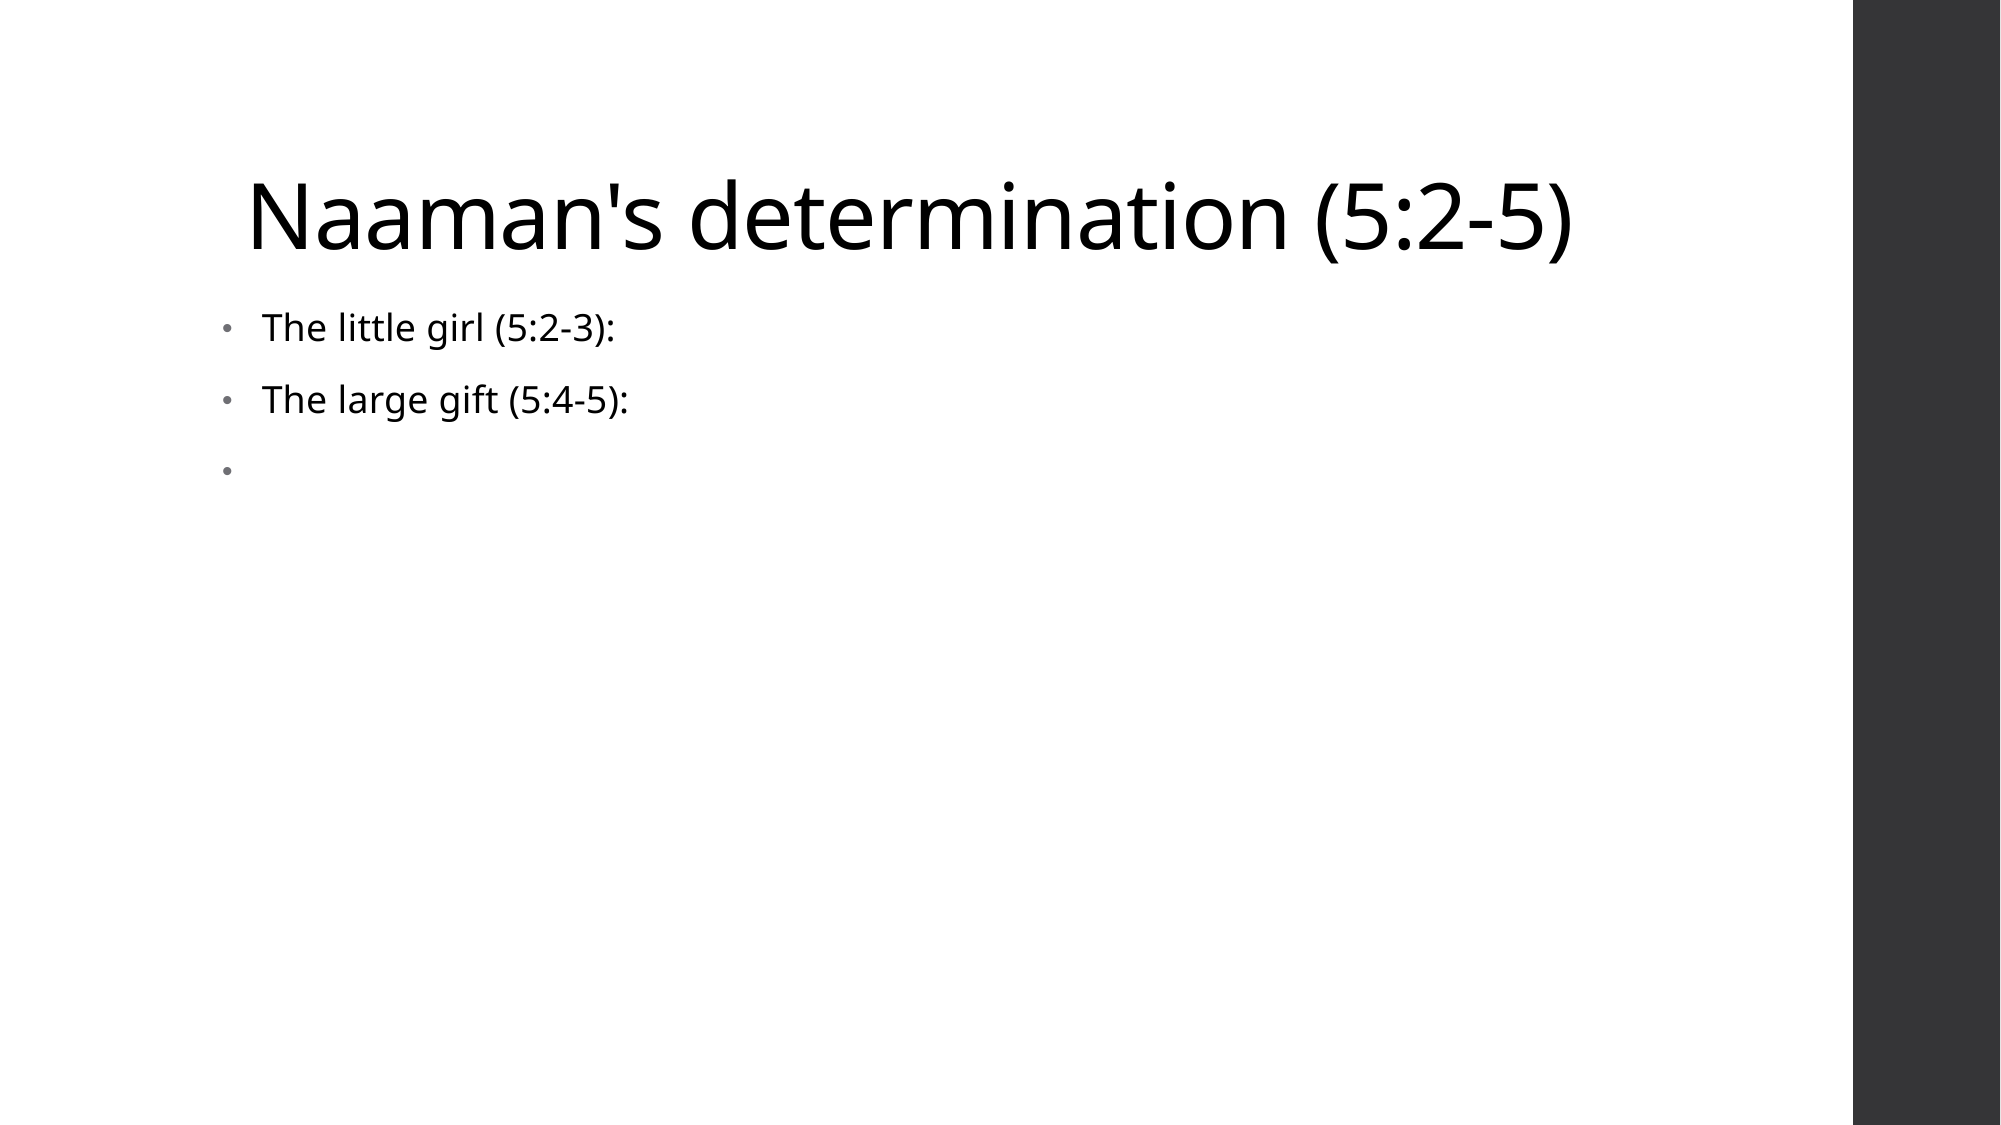

# Naaman's determination (5:2-5)
 The little girl (5:2-3):
 The large gift (5:4-5):